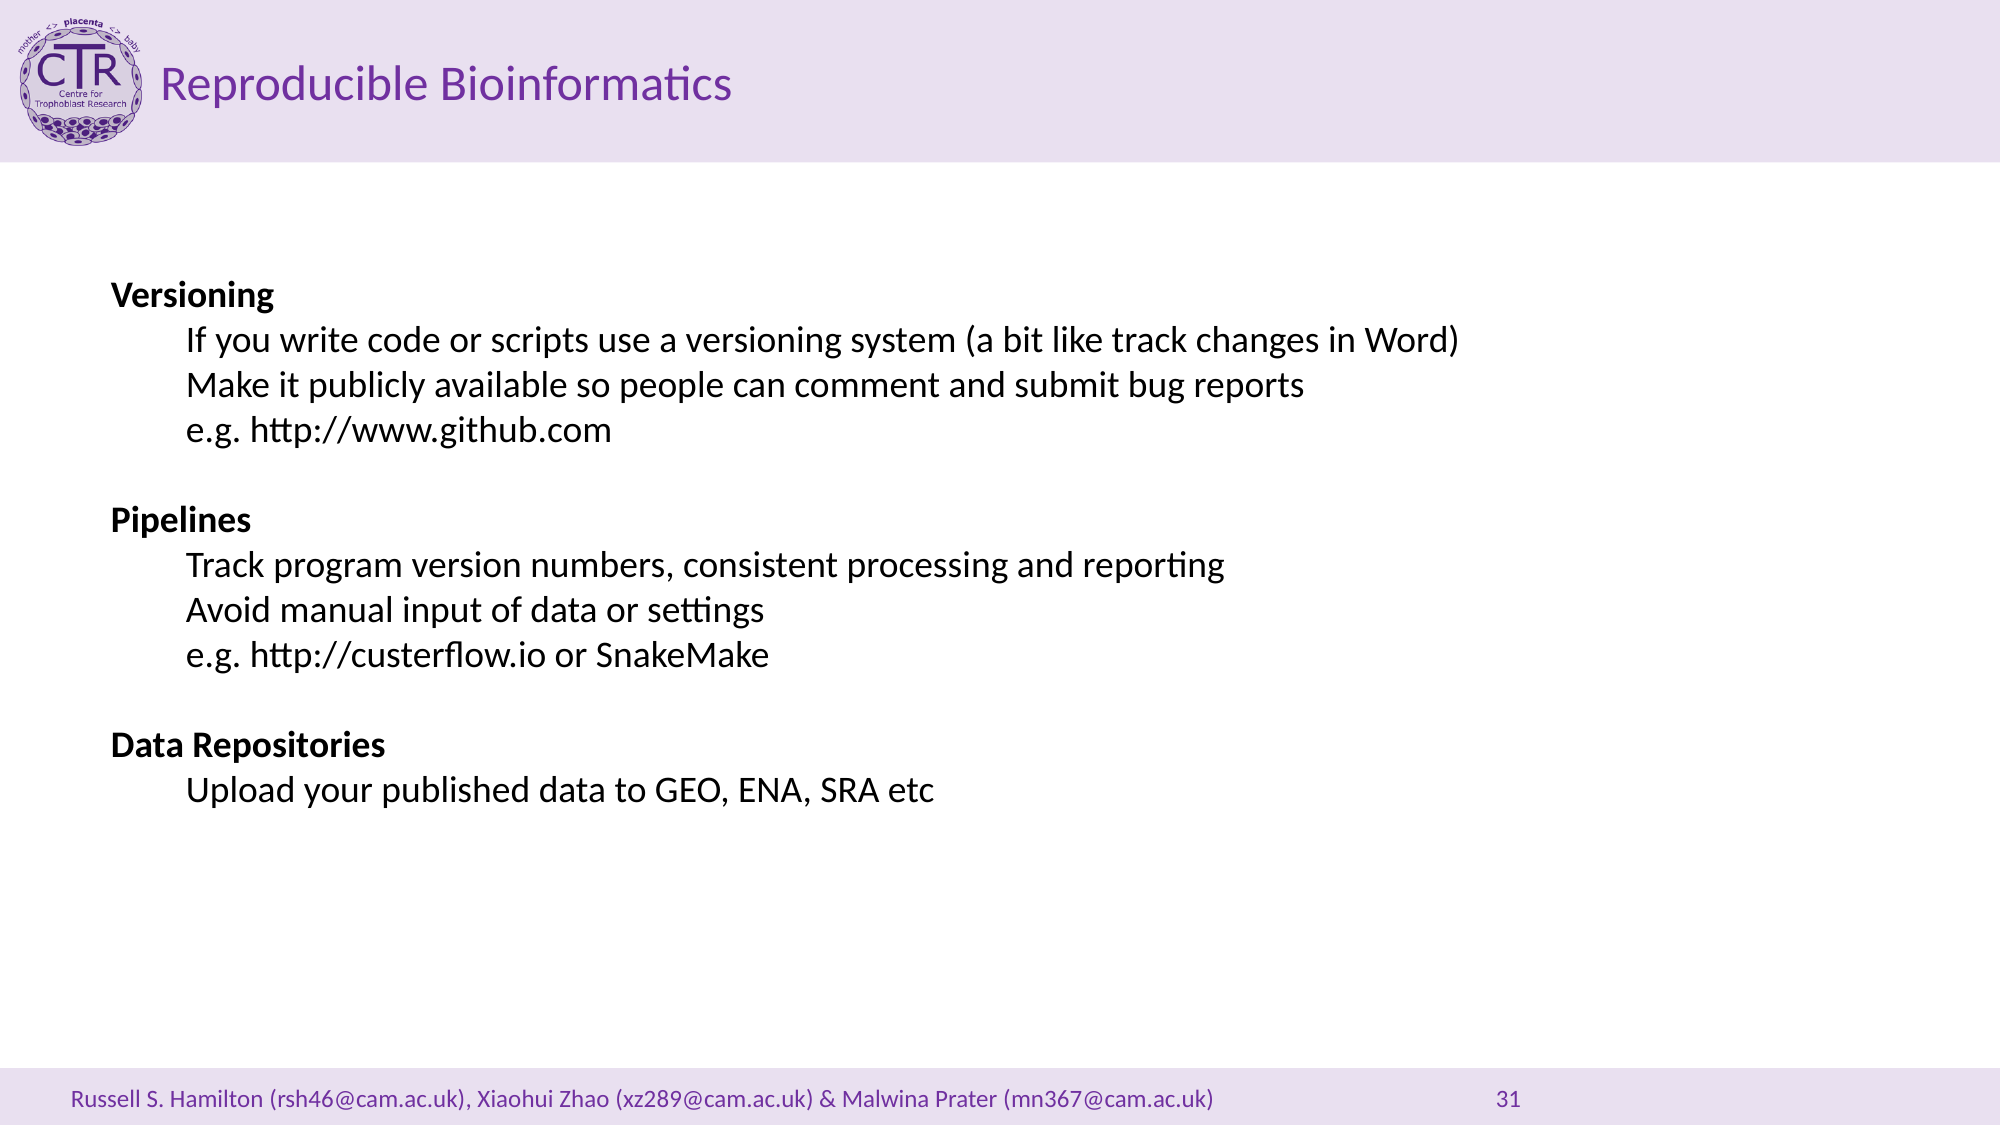

Reproducible Bioinformatics
Versioning
	If you write code or scripts use a versioning system (a bit like track changes in Word)
	Make it publicly available so people can comment and submit bug reports
	e.g. http://www.github.com
Pipelines
	Track program version numbers, consistent processing and reporting
	Avoid manual input of data or settings
	e.g. http://custerflow.io or SnakeMake
Data Repositories
	Upload your published data to GEO, ENA, SRA etc
Russell S. Hamilton (rsh46@cam.ac.uk), Xiaohui Zhao (xz289@cam.ac.uk) & Malwina Prater (mn367@cam.ac.uk)